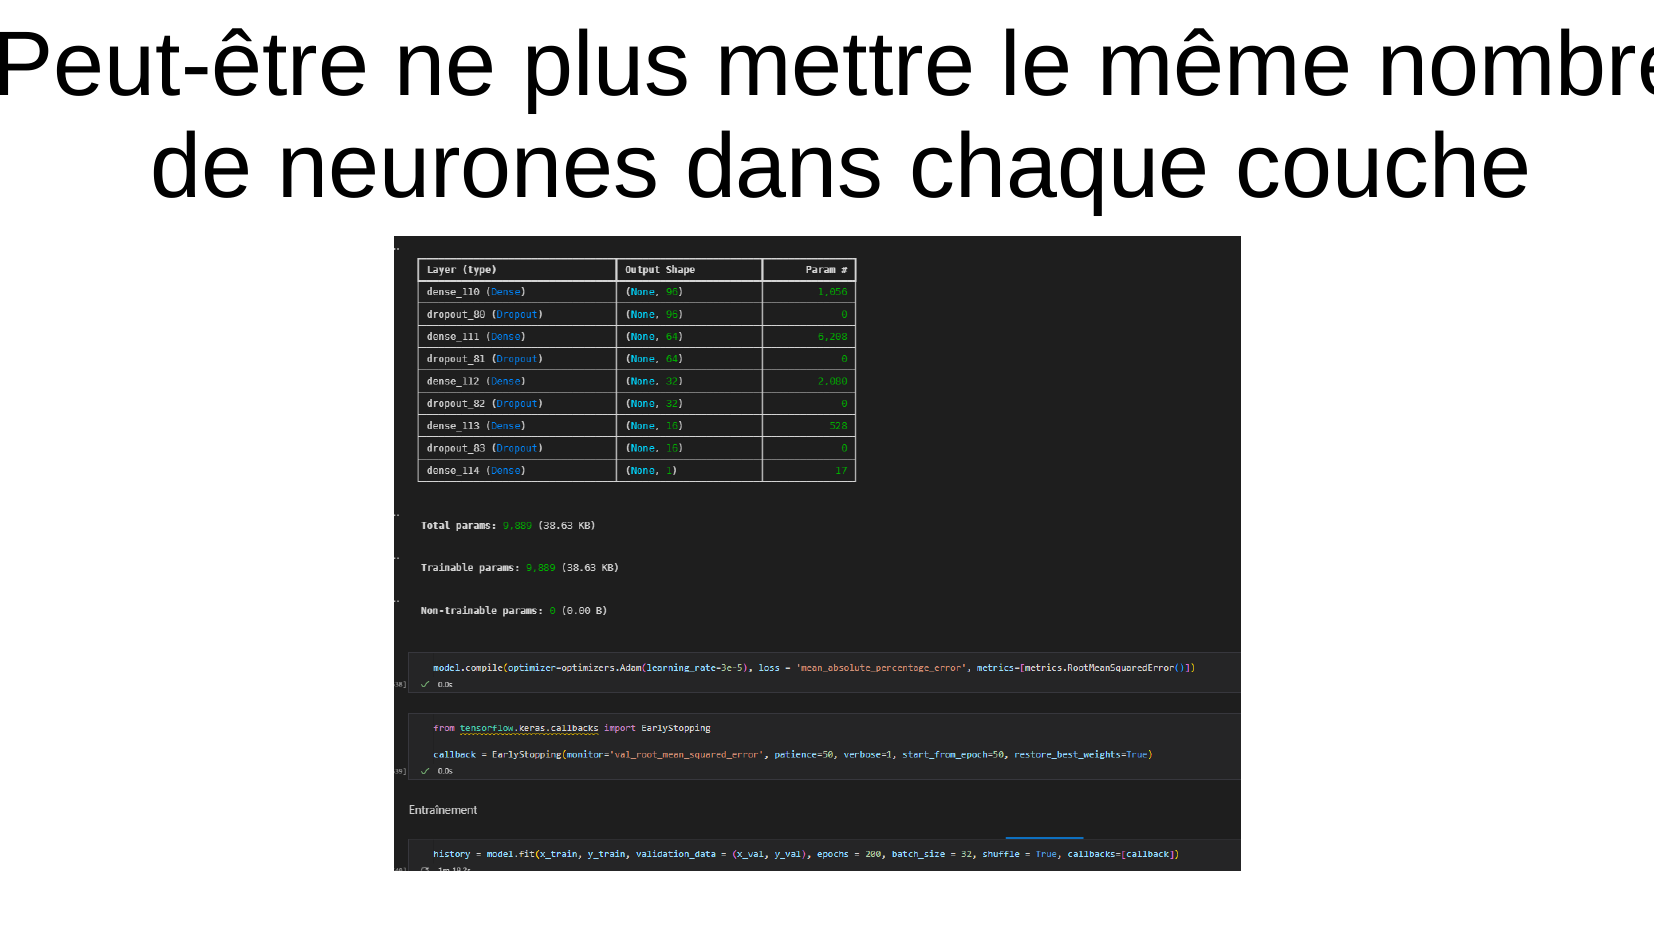

# Peut-être ne plus mettre le même nombre de neurones dans chaque couche